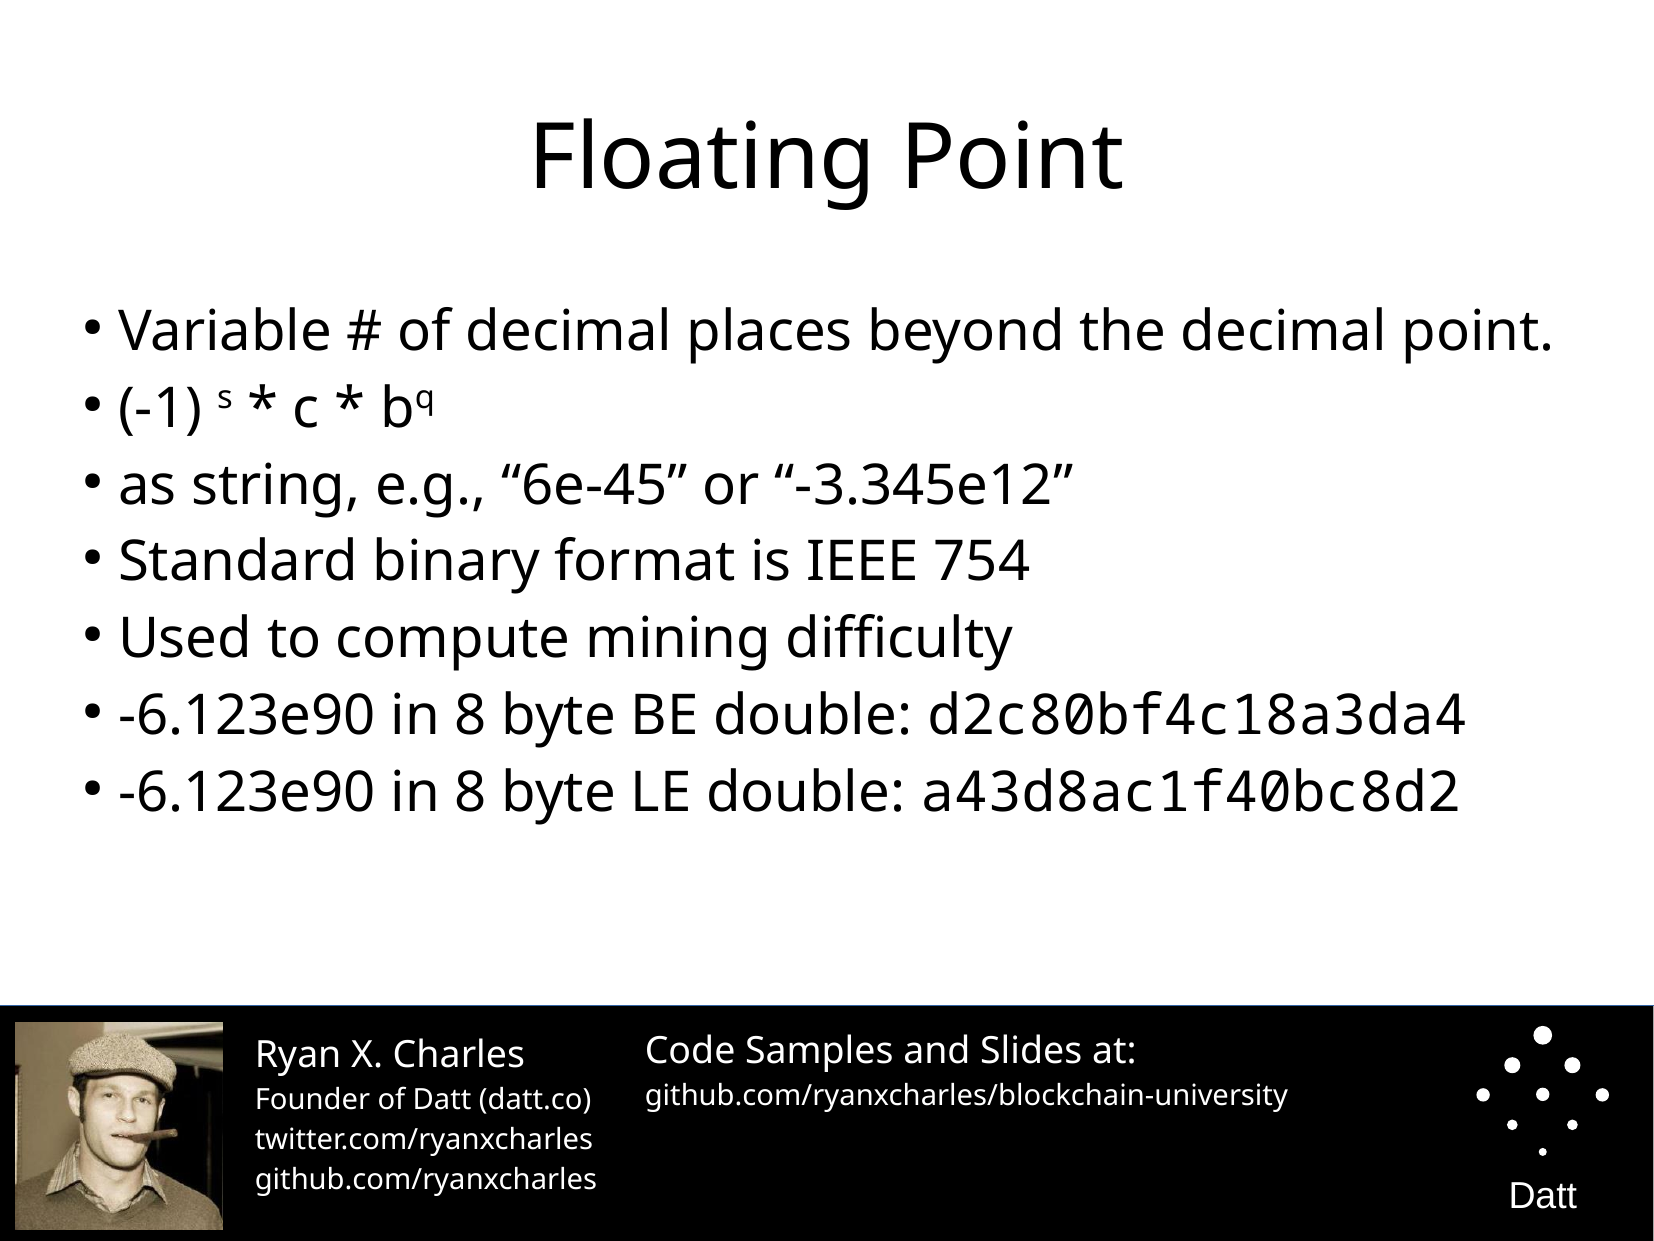

# Floating Point
Variable # of decimal places beyond the decimal point.
(-1) s * c * bq
as string, e.g., “6e-45” or “-3.345e12”
Standard binary format is IEEE 754
Used to compute mining difficulty
-6.123e90 in 8 byte BE double: d2c80bf4c18a3da4
-6.123e90 in 8 byte LE double: a43d8ac1f40bc8d2
Code Samples and Slides at:
github.com/ryanxcharles/blockchain-university
Ryan X. Charles
Founder of Datt (datt.co)
twitter.com/ryanxcharles
github.com/ryanxcharles
Datt